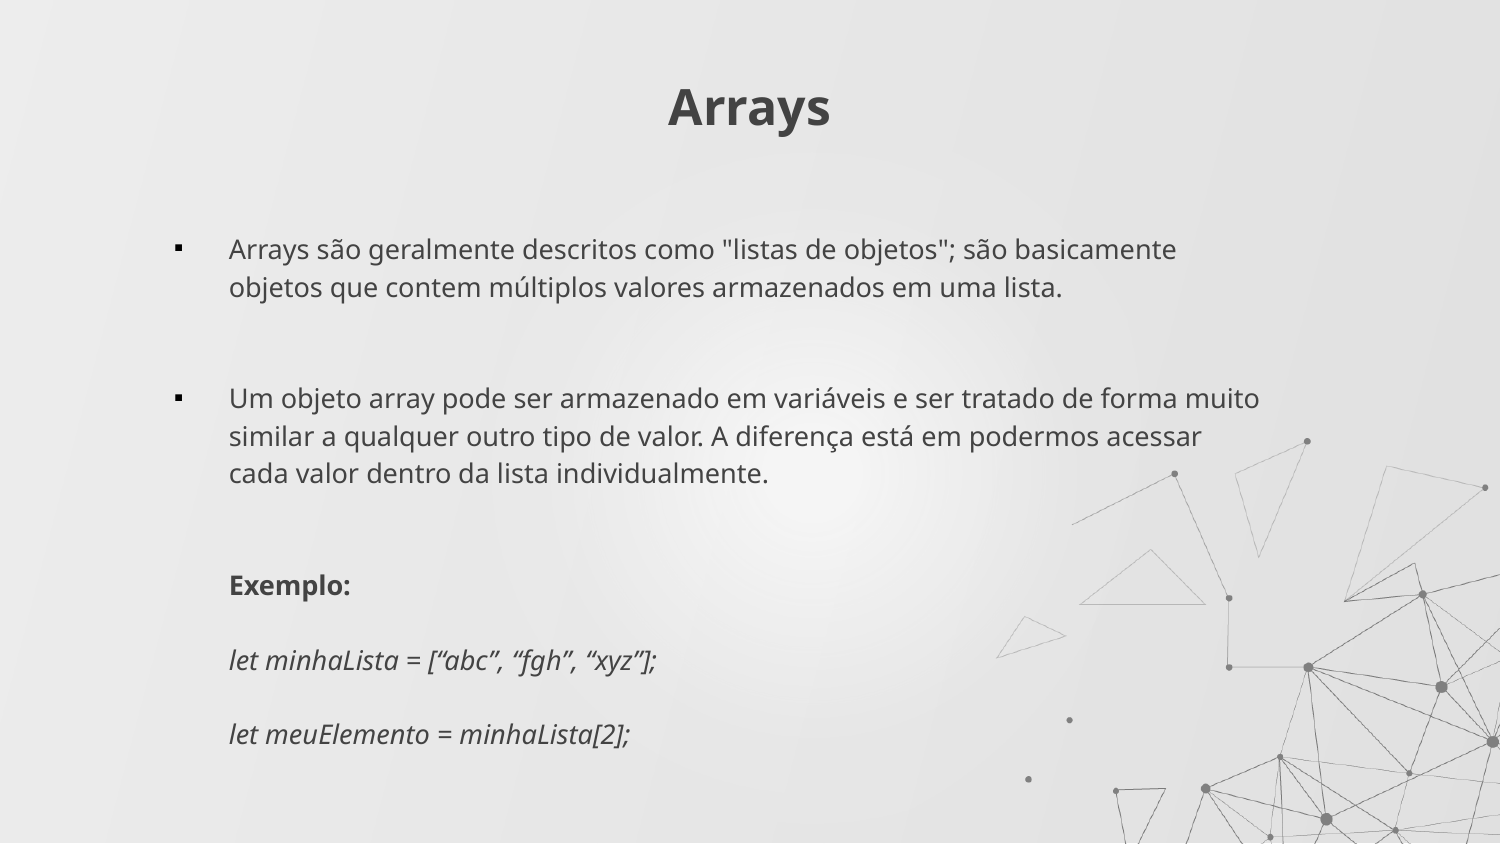

Arrays
# Arrays são geralmente descritos como "listas de objetos"; são basicamente objetos que contem múltiplos valores armazenados em uma lista.
Um objeto array pode ser armazenado em variáveis e ser tratado de forma muito similar a qualquer outro tipo de valor. A diferença está em podermos acessar cada valor dentro da lista individualmente.
Exemplo:
let minhaLista = [“abc”, “fgh”, “xyz”];
let meuElemento = minhaLista[2];